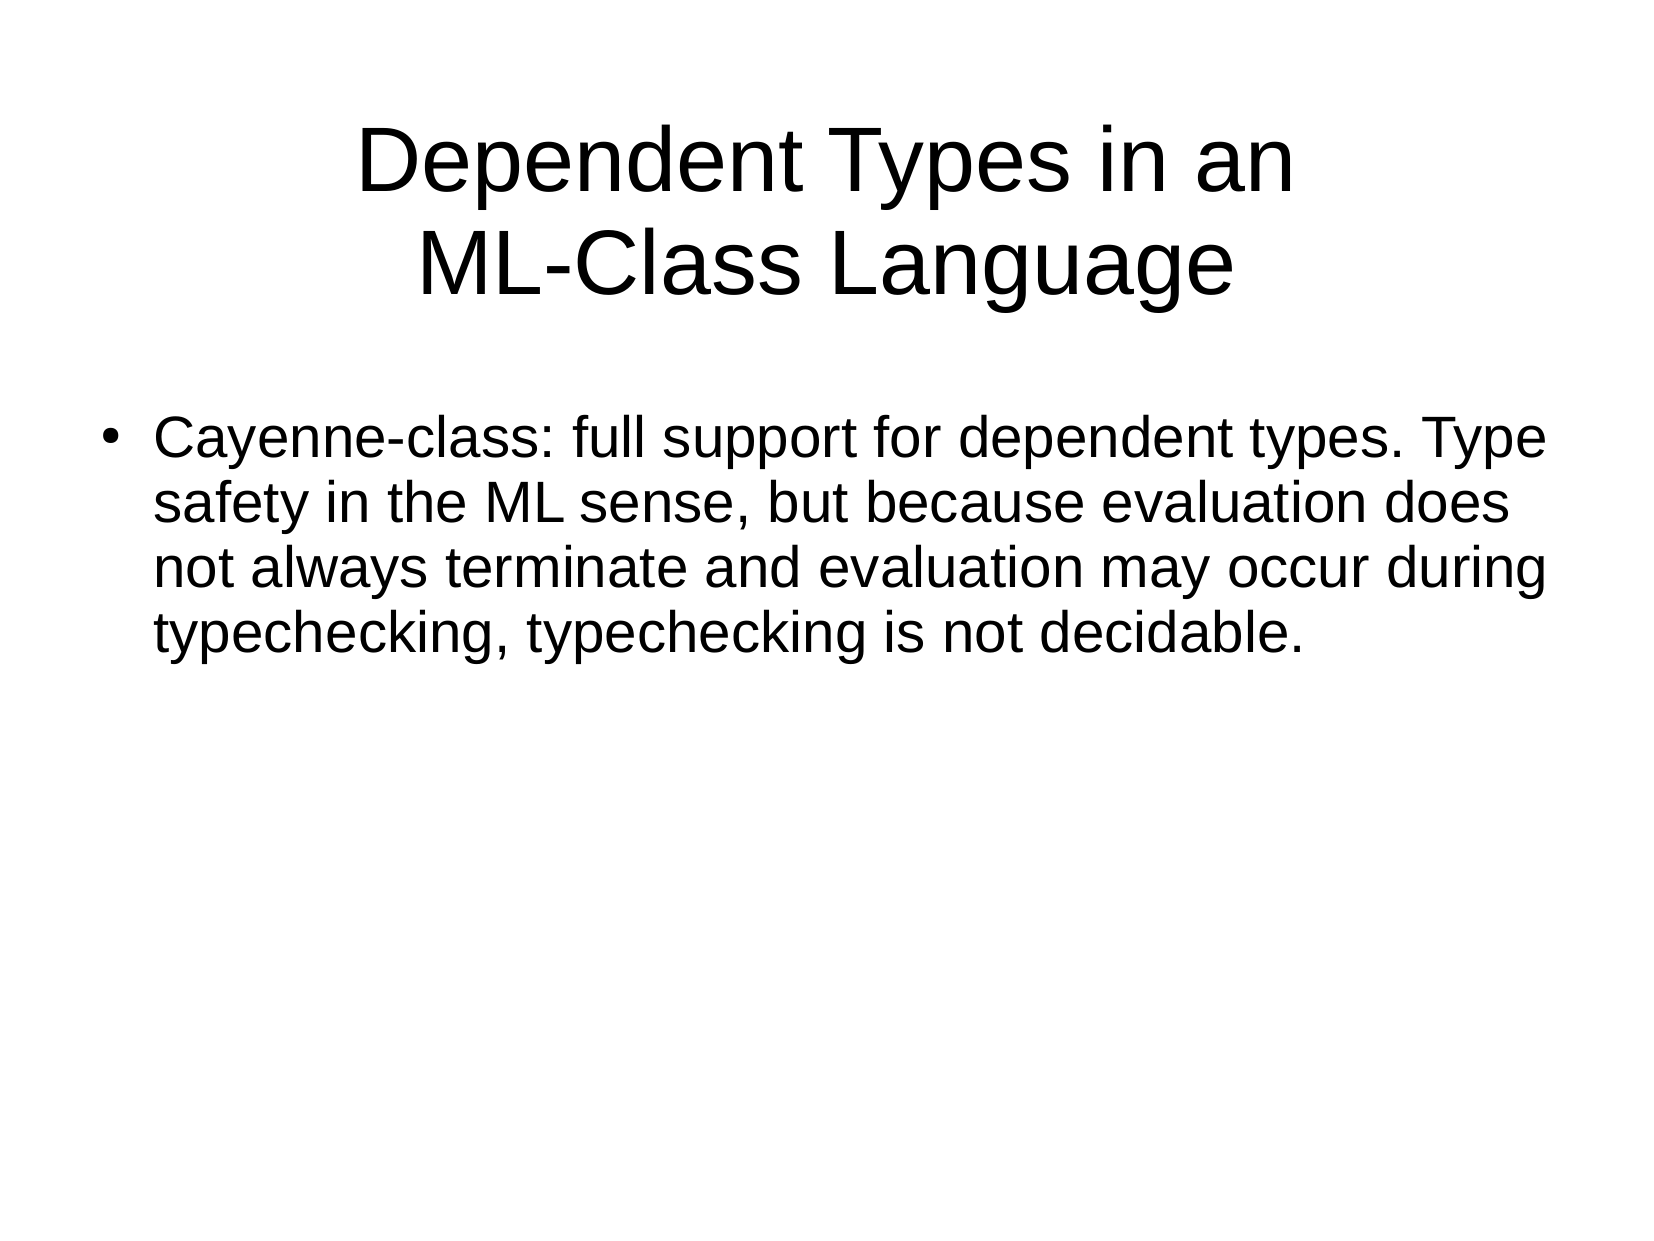

# Dependent Types in an ML-Class Language
Cayenne-class: full support for dependent types. Type safety in the ML sense, but because evaluation does not always terminate and evaluation may occur during typechecking, typechecking is not decidable.